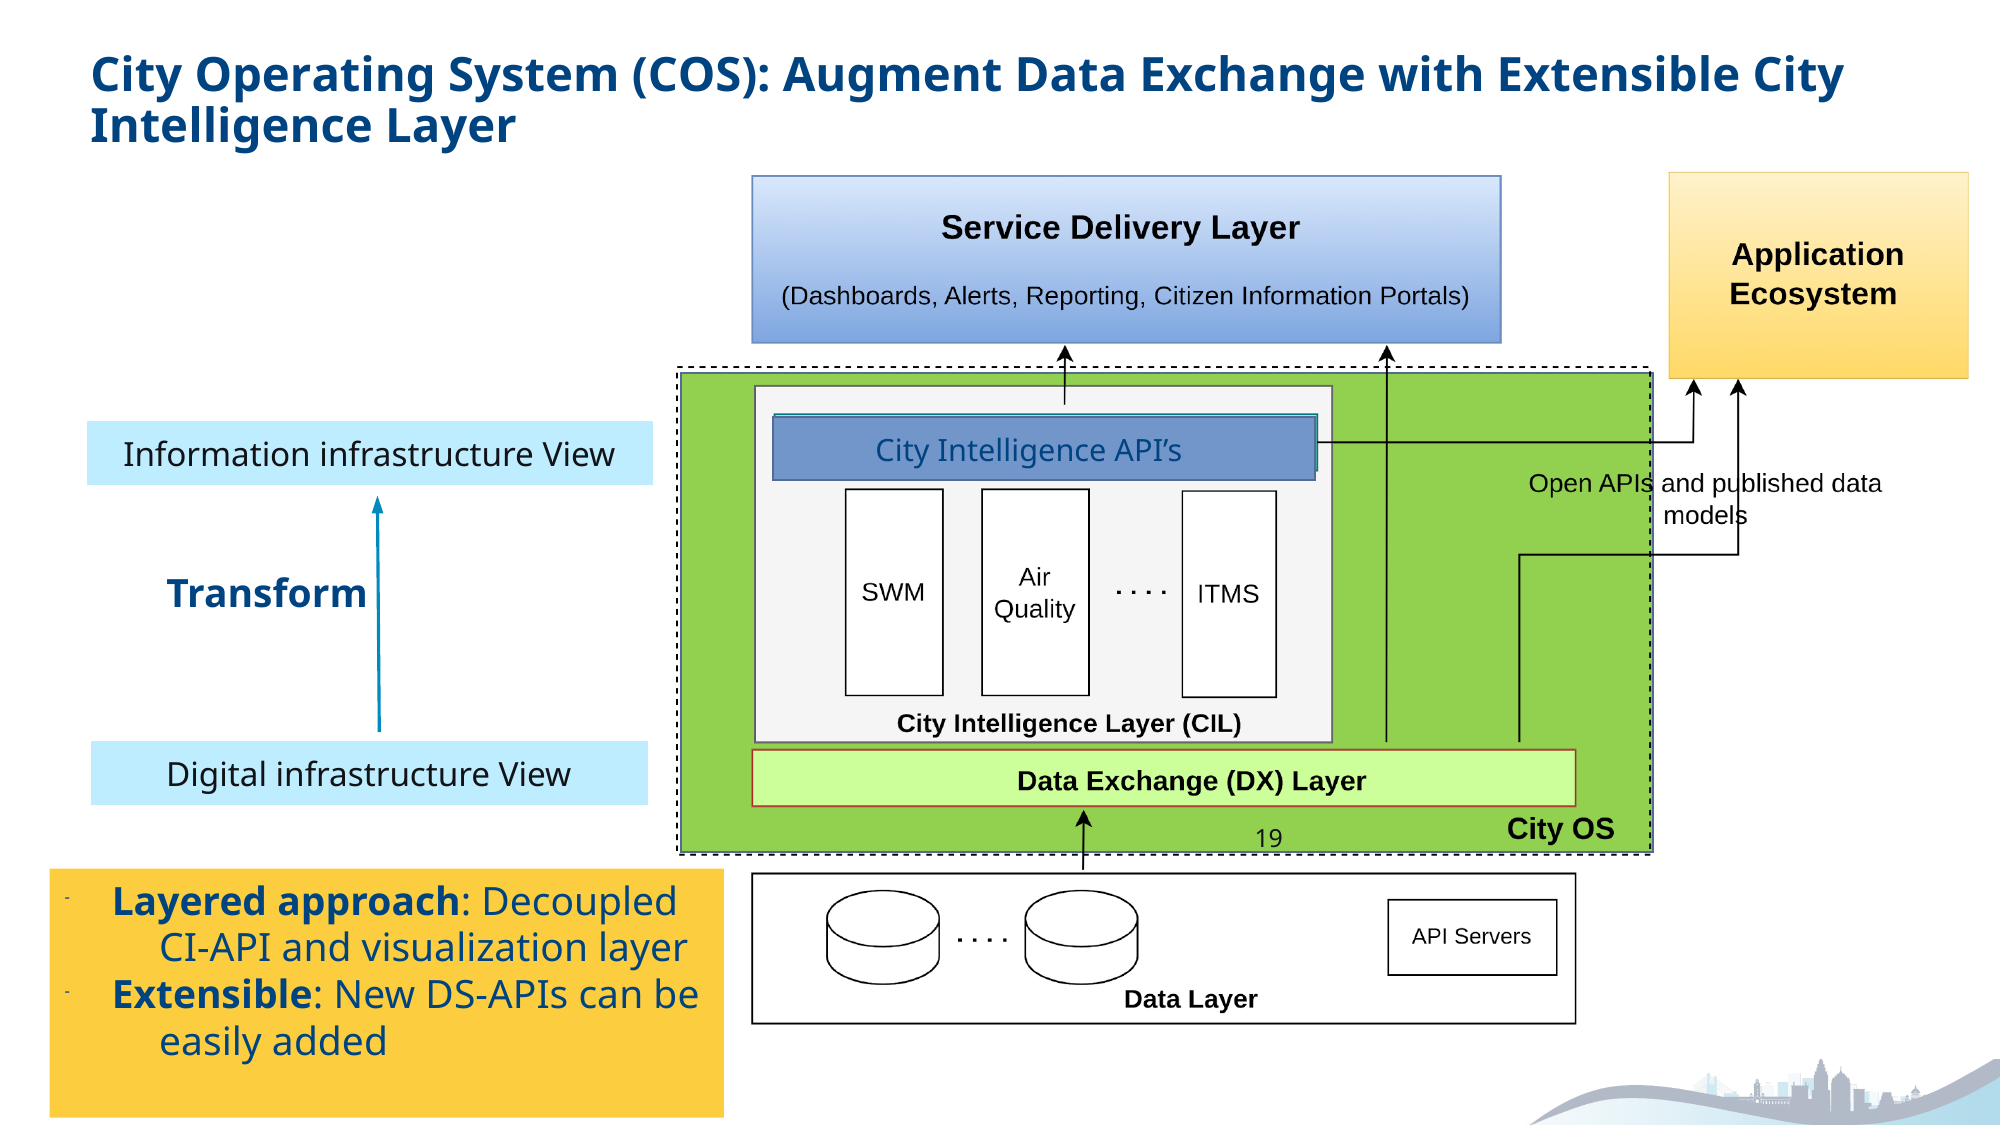

# City Operating System (COS): Augment Data Exchange with Extensible City Intelligence Layer
Information infrastructure View
City Intelligence API’s
Transform
Digital infrastructure View
Layered approach: Decoupled CI-API and visualization layer
Extensible: New DS-APIs can be easily added